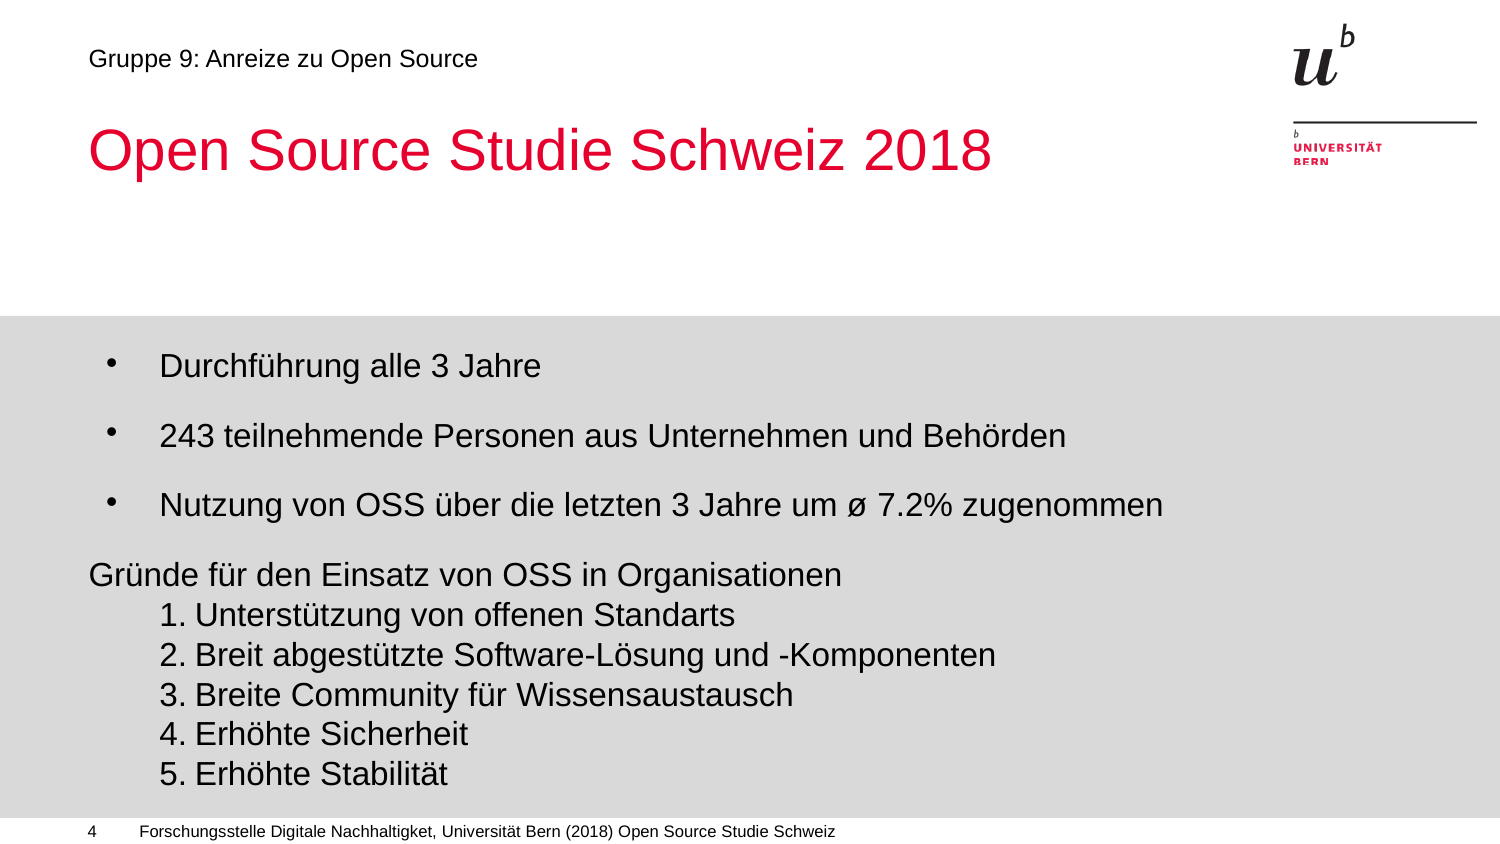

Open Source Studie Schweiz 2018
Durchführung alle 3 Jahre
243 teilnehmende Personen aus Unternehmen und Behörden
Nutzung von OSS über die letzten 3 Jahre um ø 7.2% zugenommen
Gründe für den Einsatz von OSS in Organisationen
Unterstützung von offenen Standarts
Breit abgestützte Software-Lösung und -Komponenten
Breite Community für Wissensaustausch
Erhöhte Sicherheit
Erhöhte Stabilität
Forschungsstelle Digitale Nachhaltigket, Universität Bern (2018) Open Source Studie Schweiz